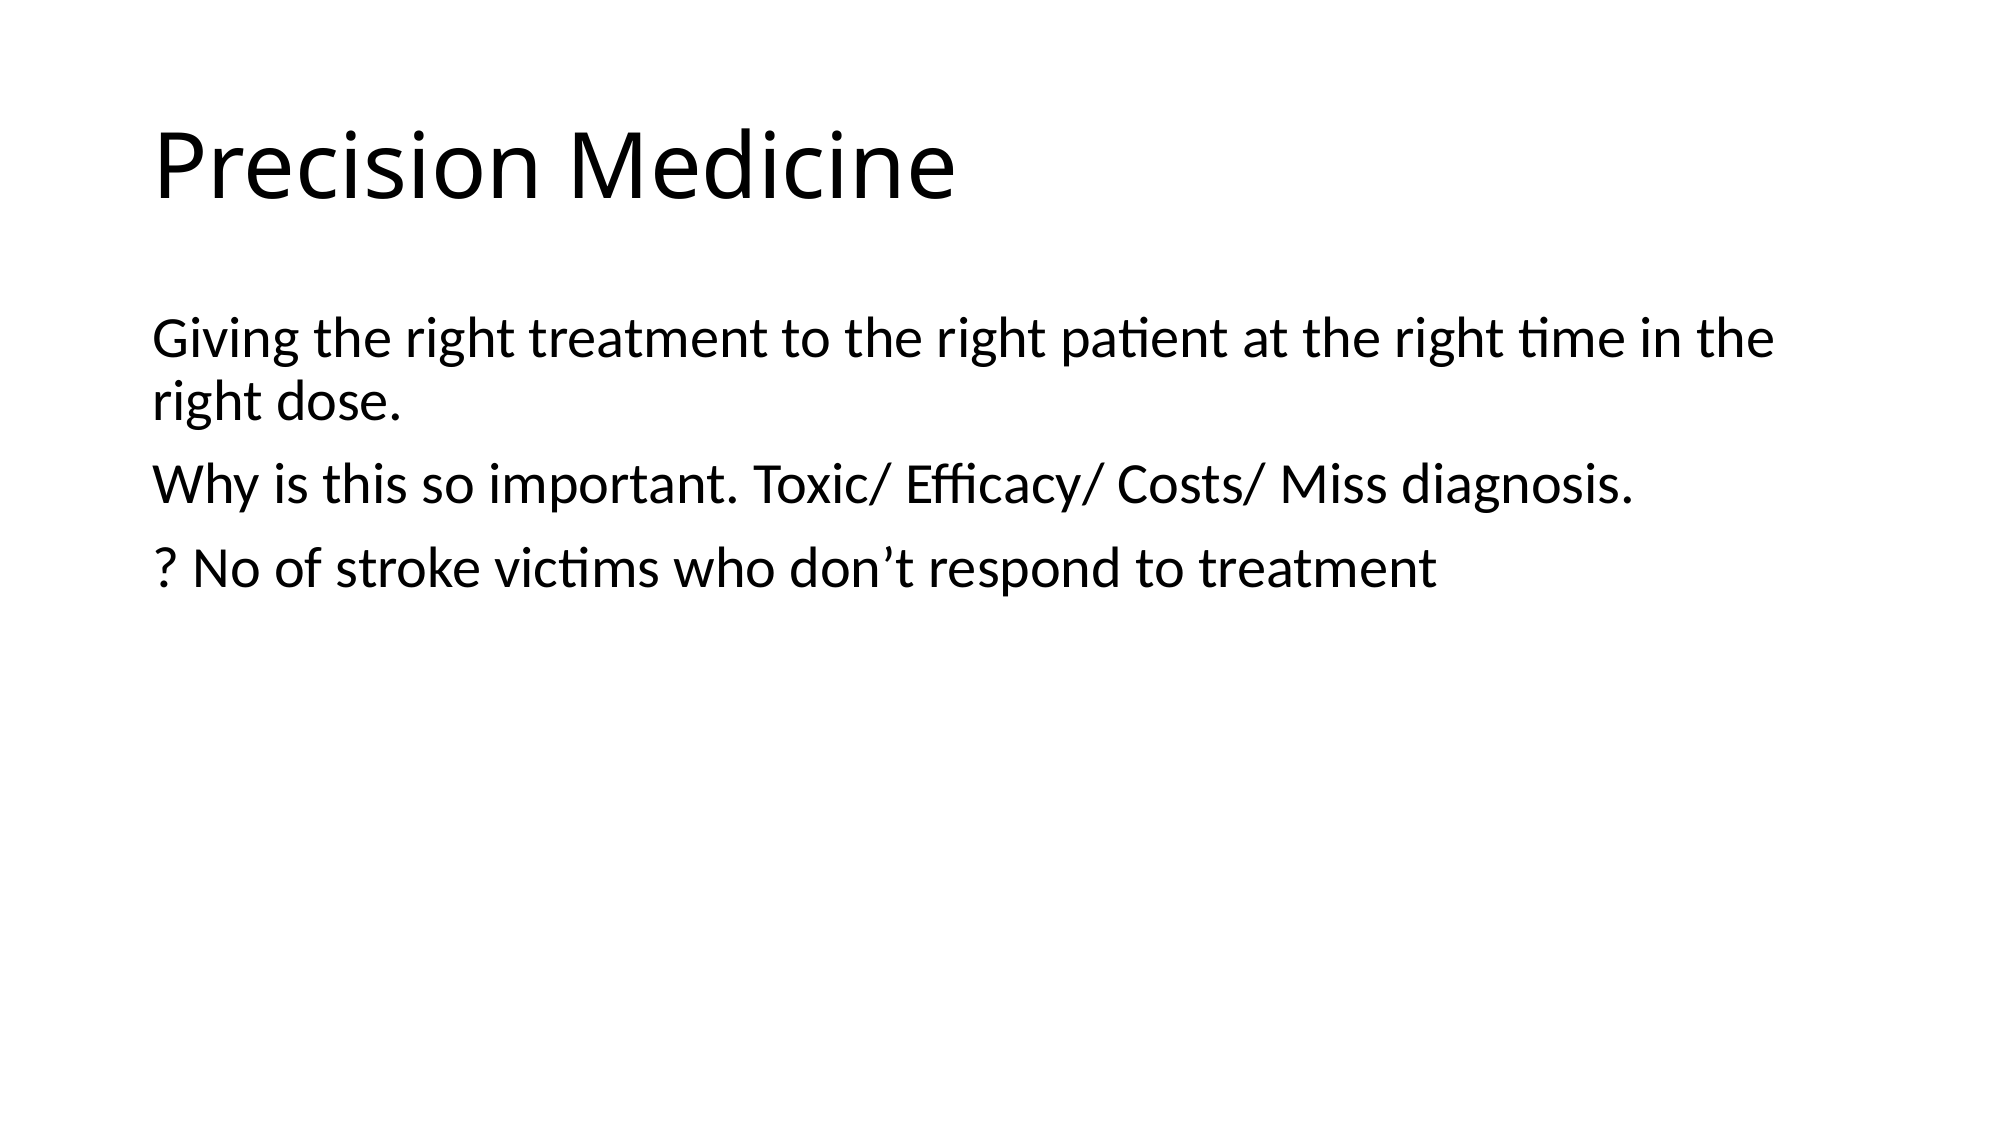

# Precision Medicine
Giving the right treatment to the right patient at the right time in the right dose.
Why is this so important. Toxic/ Efficacy/ Costs/ Miss diagnosis.
? No of stroke victims who don’t respond to treatment